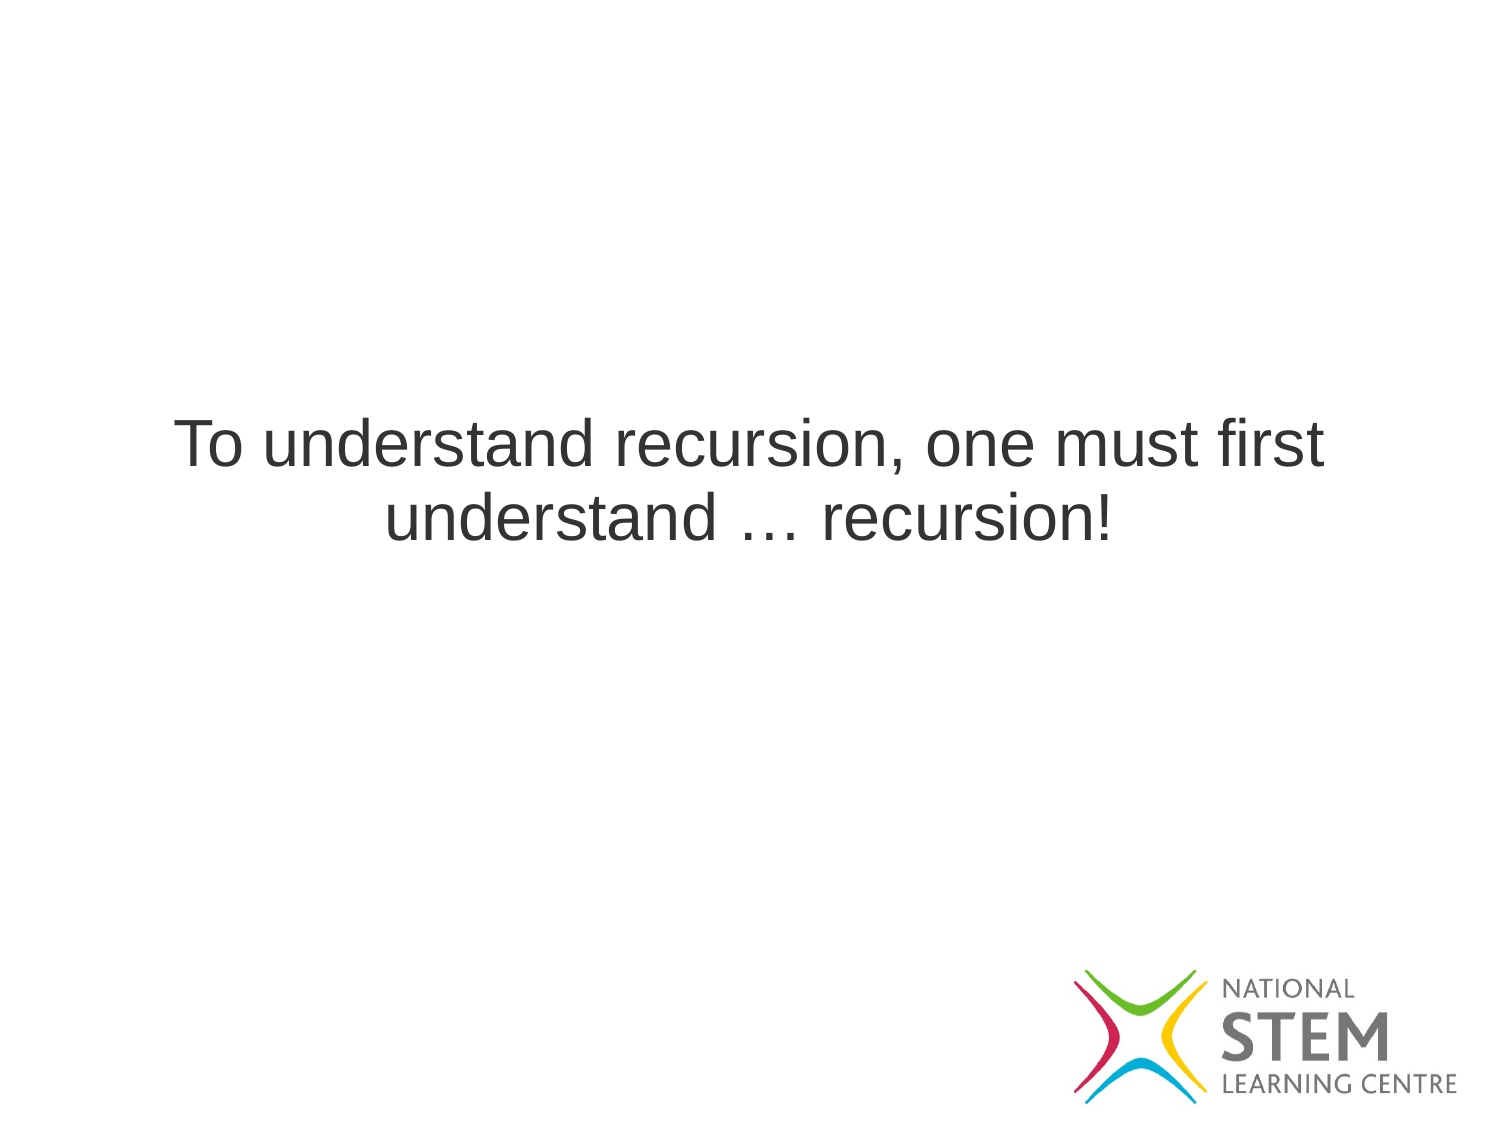

# To understand recursion, one must first understand … recursion!